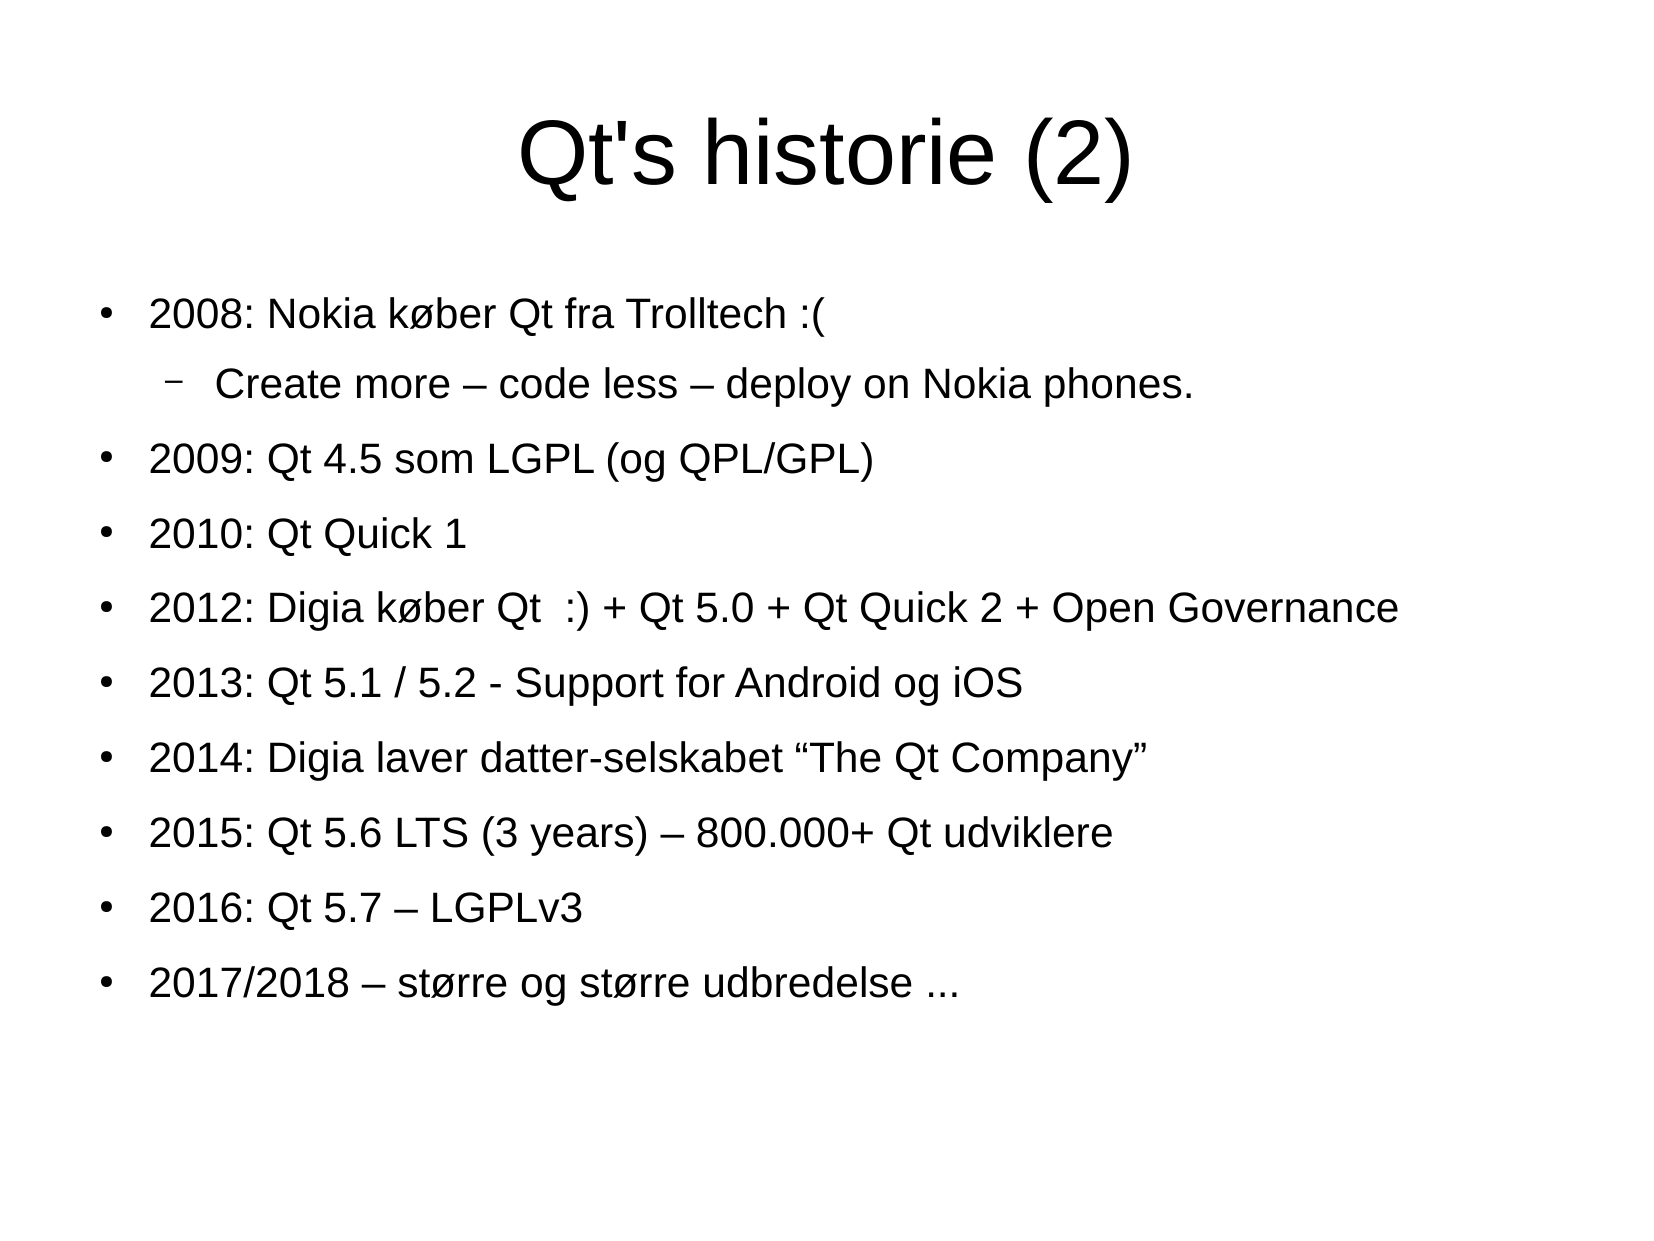

# Qt's historie (2)
2008: Nokia køber Qt fra Trolltech :(
Create more – code less – deploy on Nokia phones.
2009: Qt 4.5 som LGPL (og QPL/GPL)
2010: Qt Quick 1
2012: Digia køber Qt :) + Qt 5.0 + Qt Quick 2 + Open Governance
2013: Qt 5.1 / 5.2 - Support for Android og iOS
2014: Digia laver datter-selskabet “The Qt Company”
2015: Qt 5.6 LTS (3 years) – 800.000+ Qt udviklere
2016: Qt 5.7 – LGPLv3
2017/2018 – større og større udbredelse ...